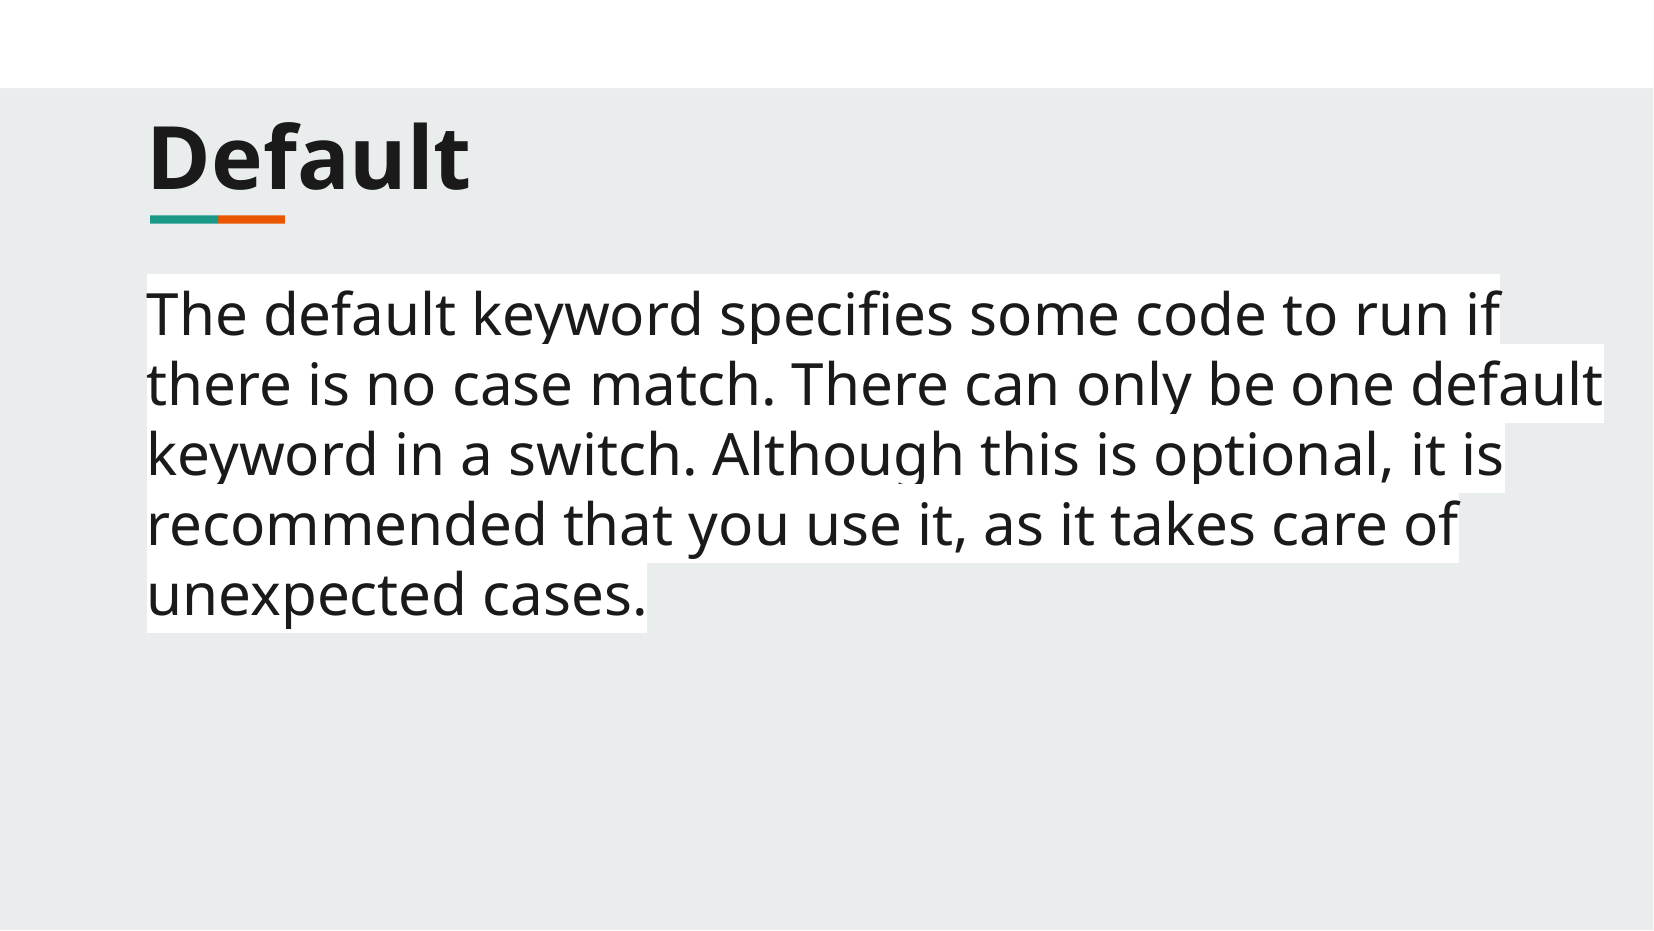

# Default The default keyword specifies some code to run if there is no case match. There can only be one default keyword in a switch. Although this is optional, it is recommended that you use it, as it takes care of unexpected cases.